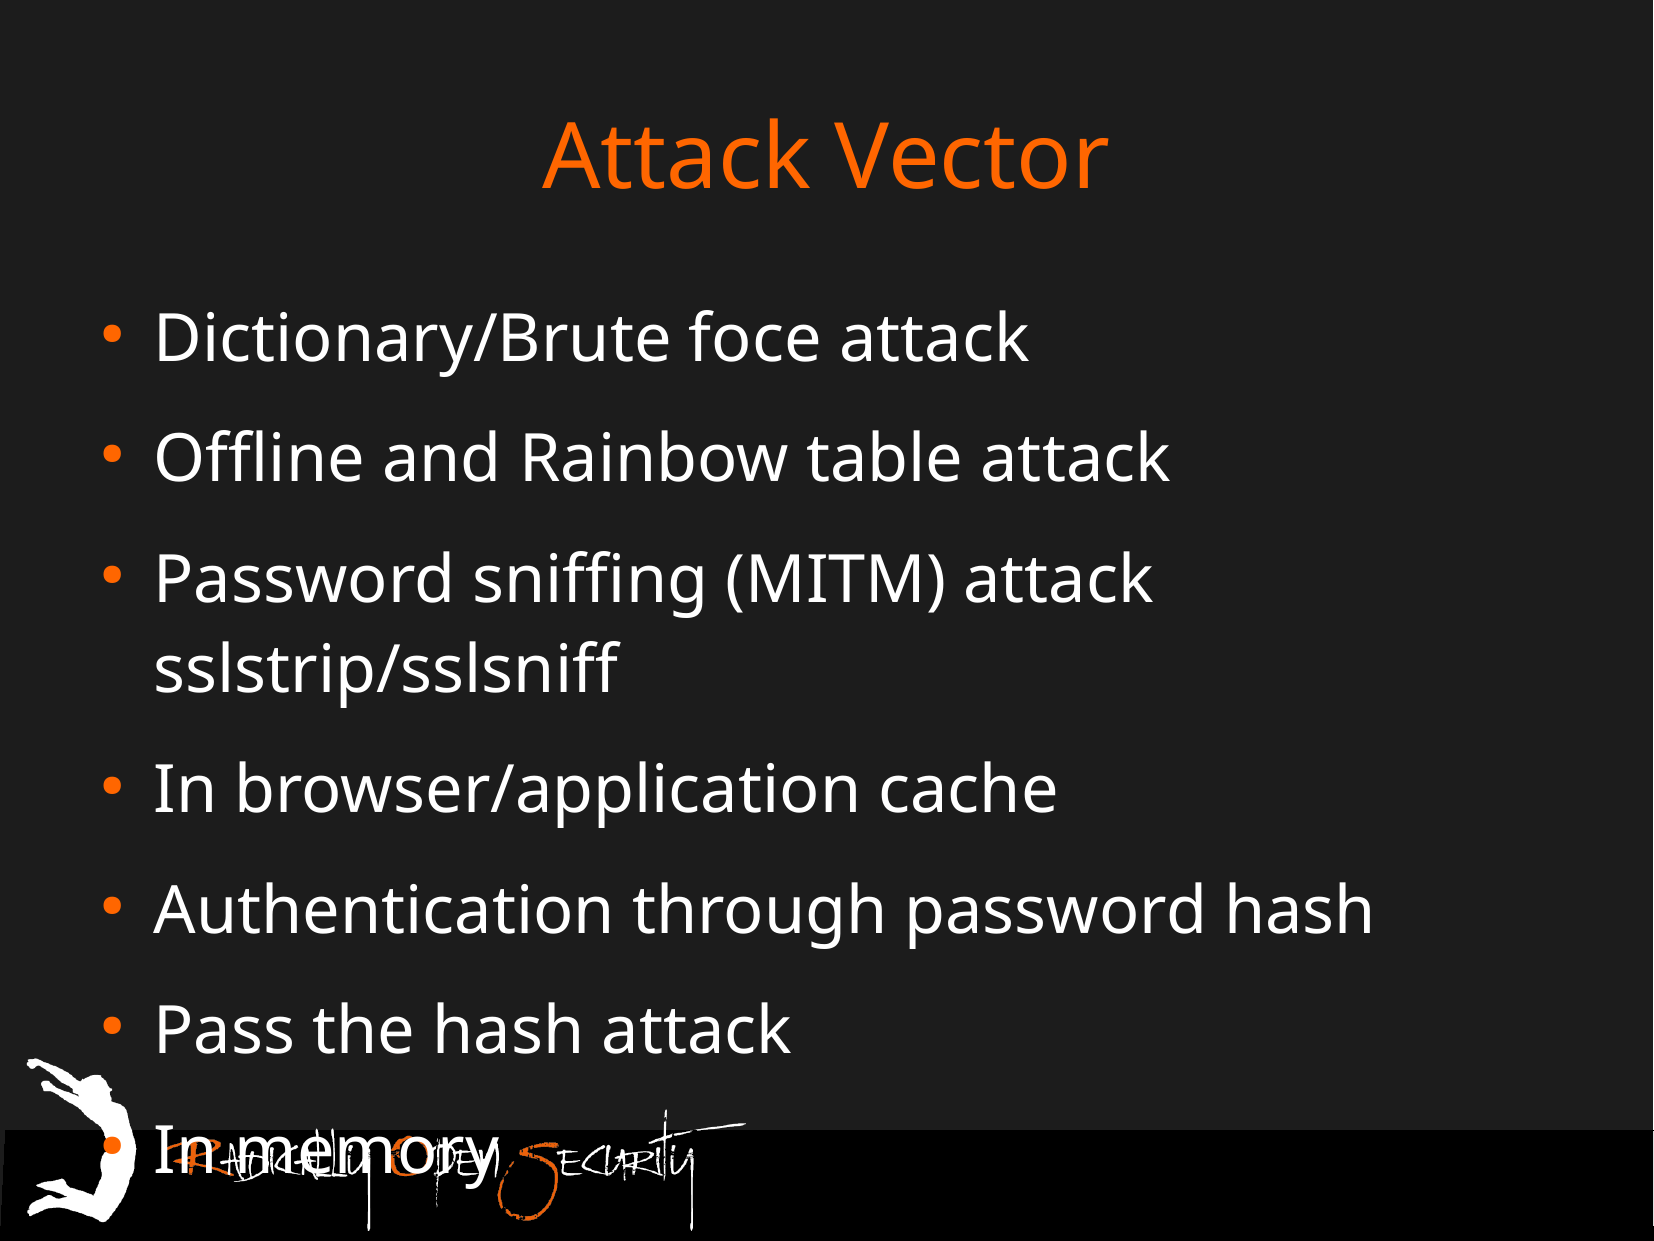

# Attack Vector
Dictionary/Brute foce attack
Offline and Rainbow table attack
Password sniffing (MITM) attack sslstrip/sslsniff
In browser/application cache
Authentication through password hash
Pass the hash attack
In memory